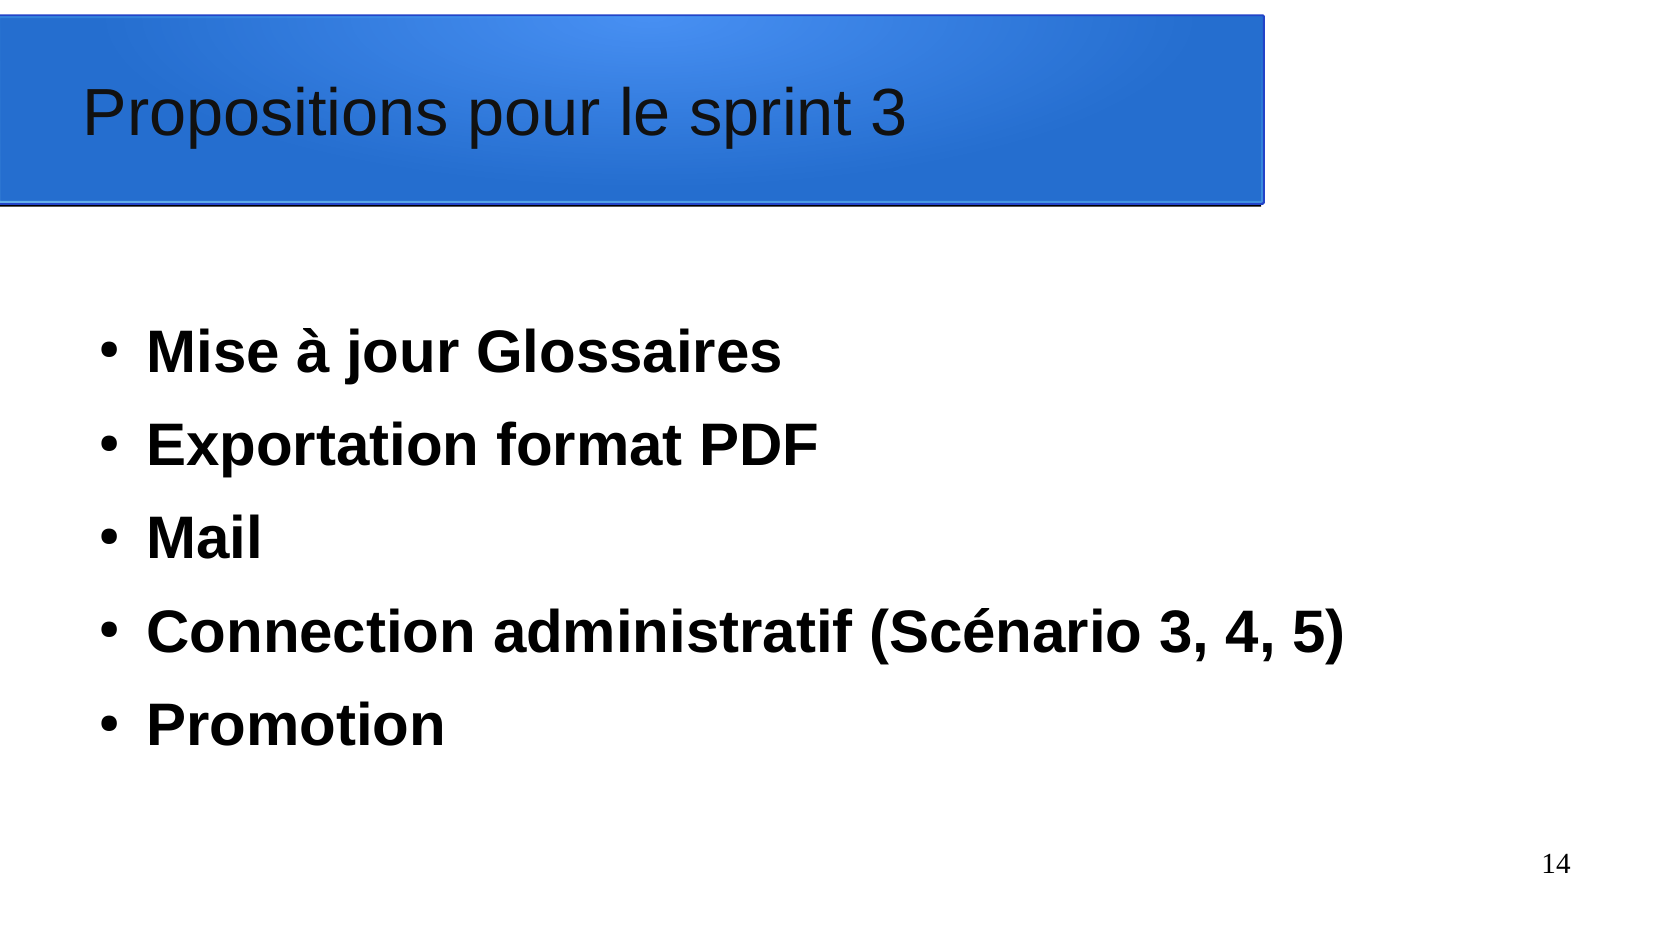

# Propositions pour le sprint 3
Mise à jour Glossaires
Exportation format PDF
Mail
Connection administratif (Scénario 3, 4, 5)
Promotion
14